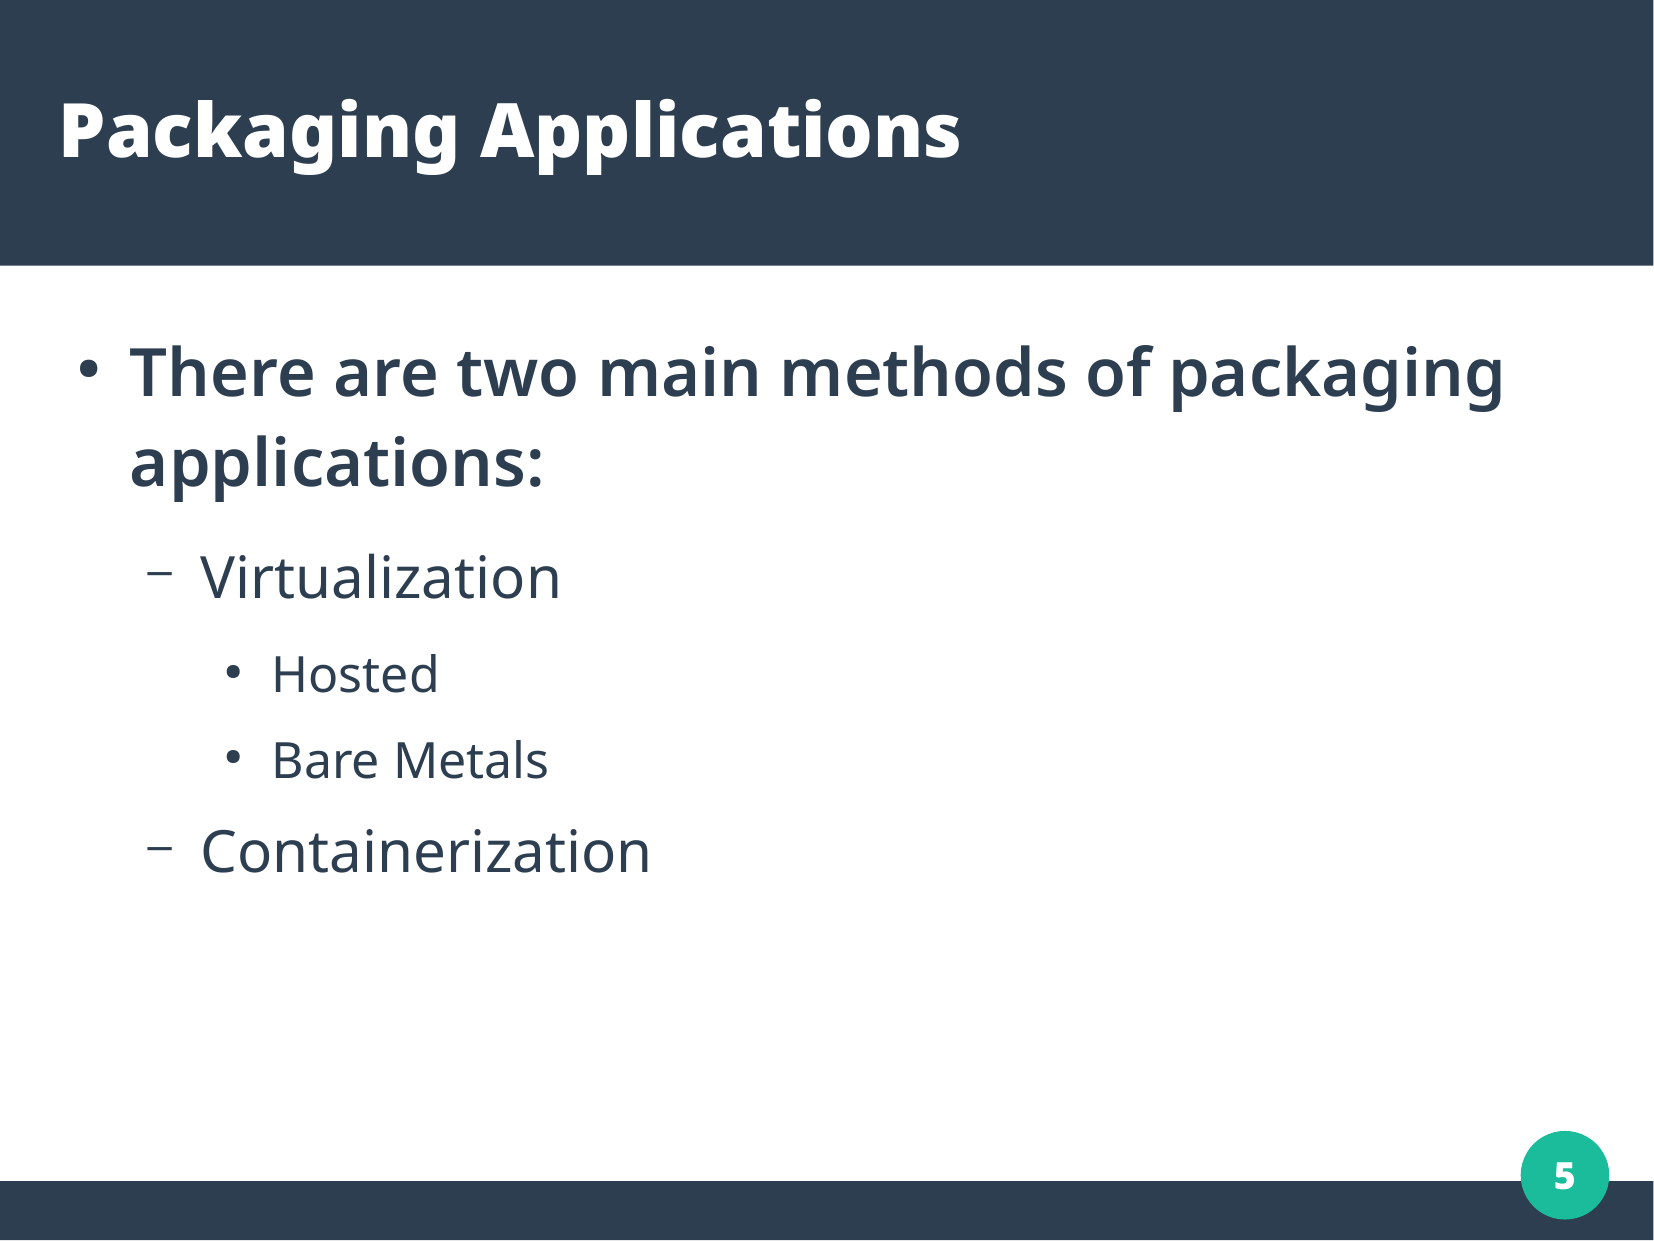

# Packaging Applications
There are two main methods of packaging applications:
Virtualization
Hosted
Bare Metals
Containerization
5